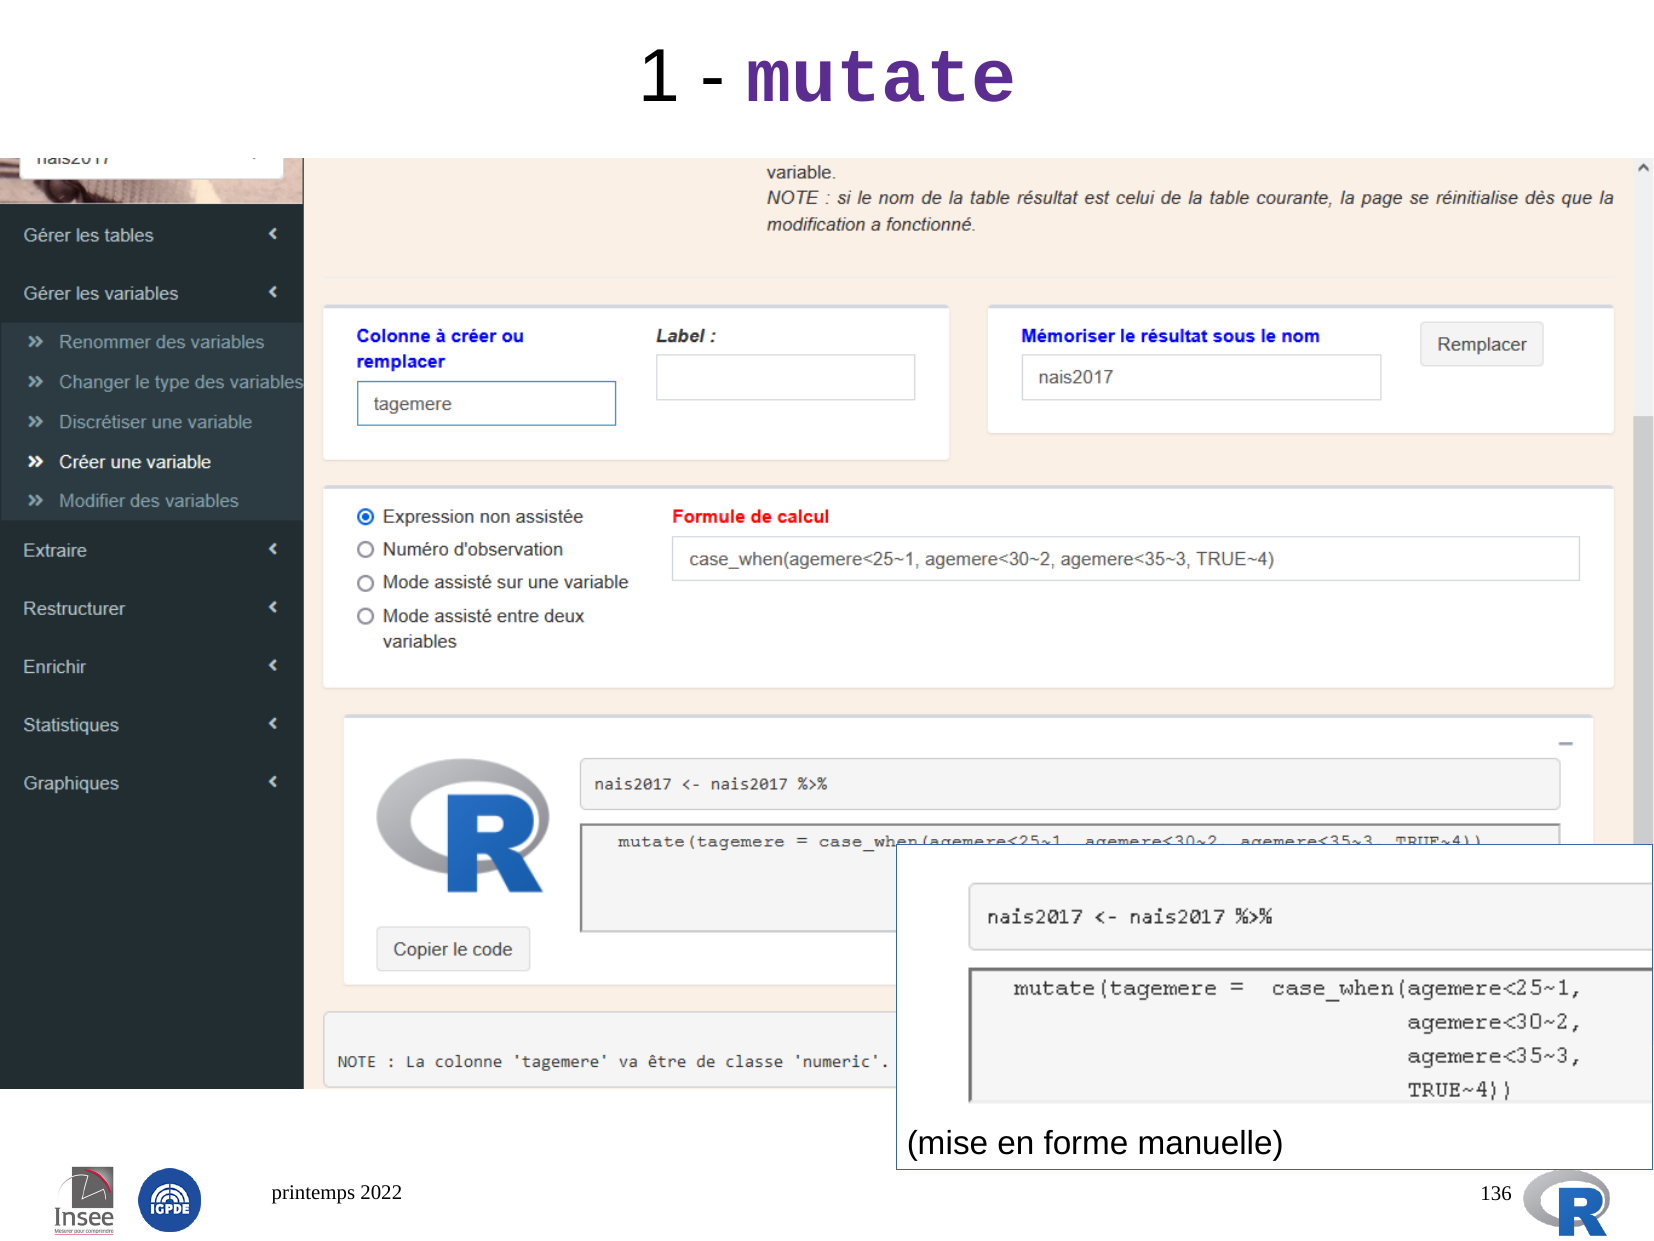

# 1 - mutate
(mise en forme manuelle)
printemps 2022
136